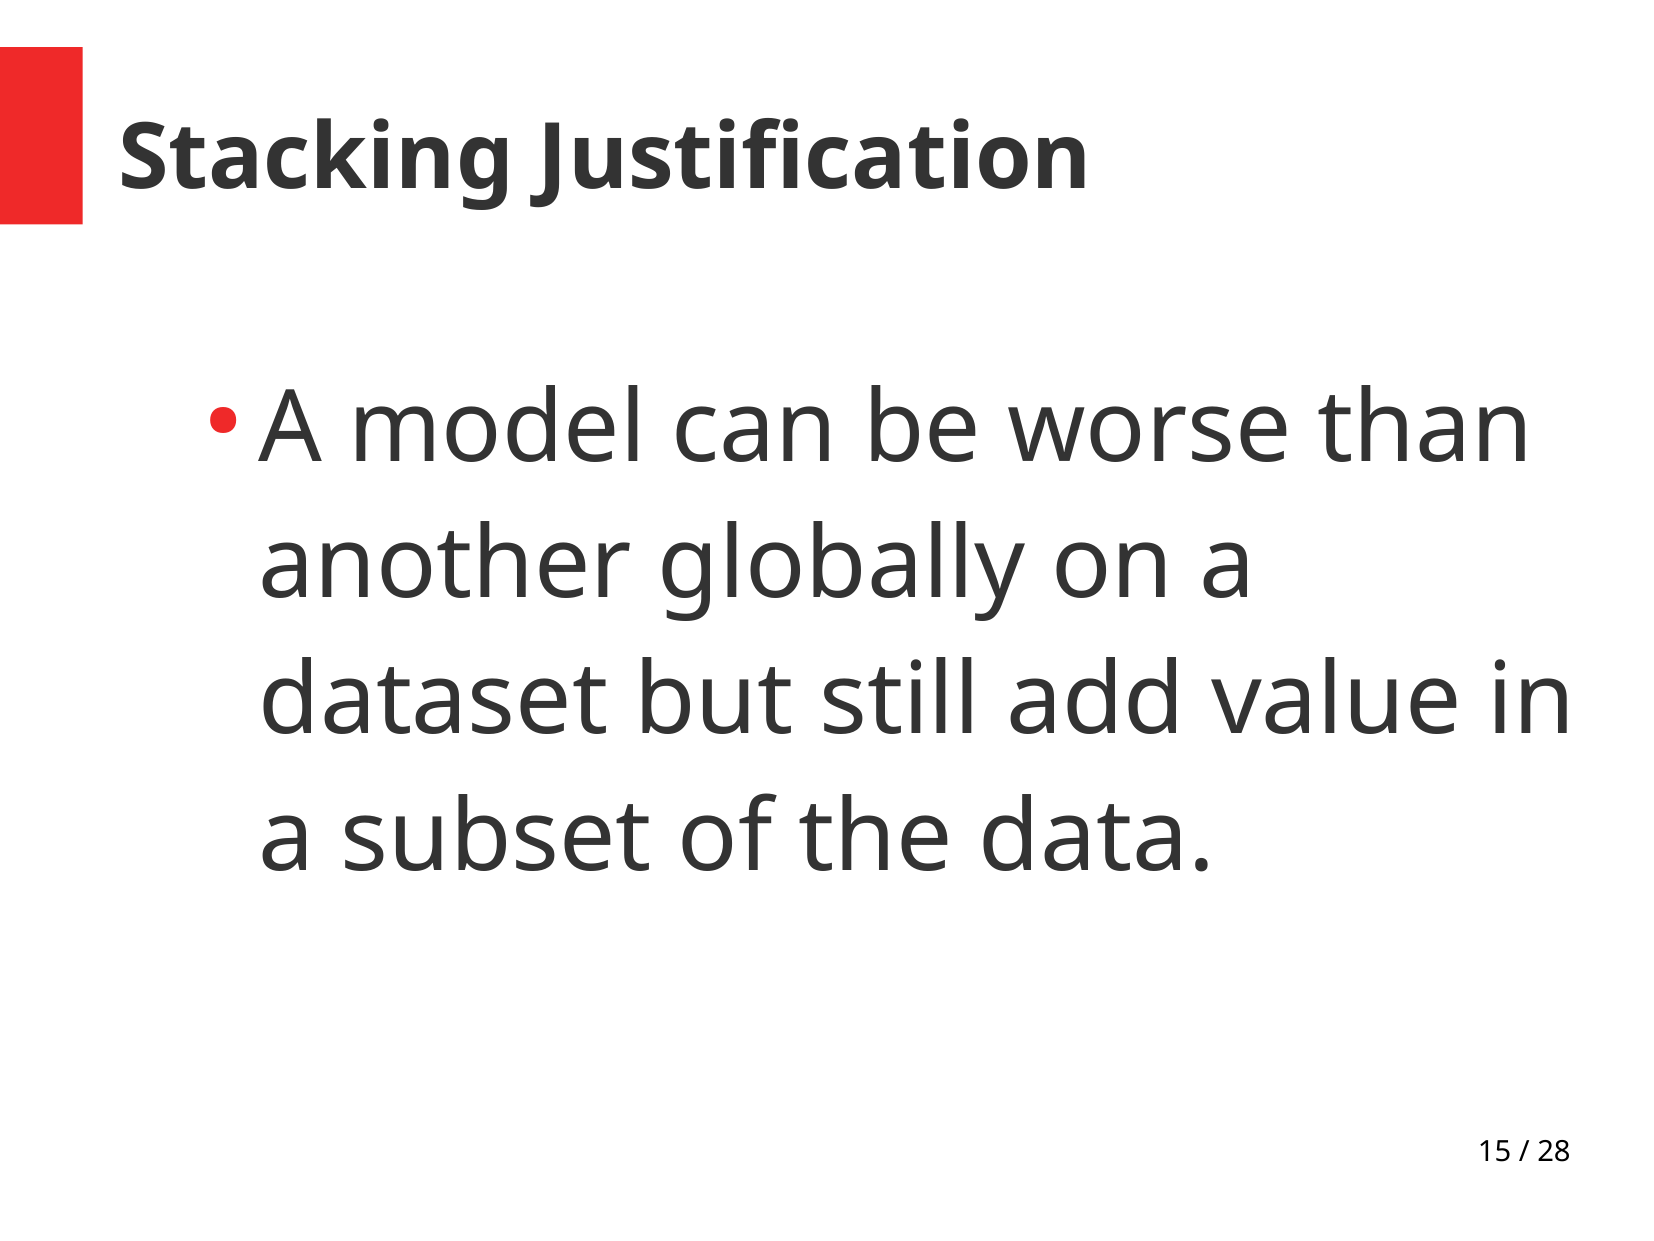

# Stacking Justification
A model can be worse than another globally on a dataset but still add value in a subset of the data.
15